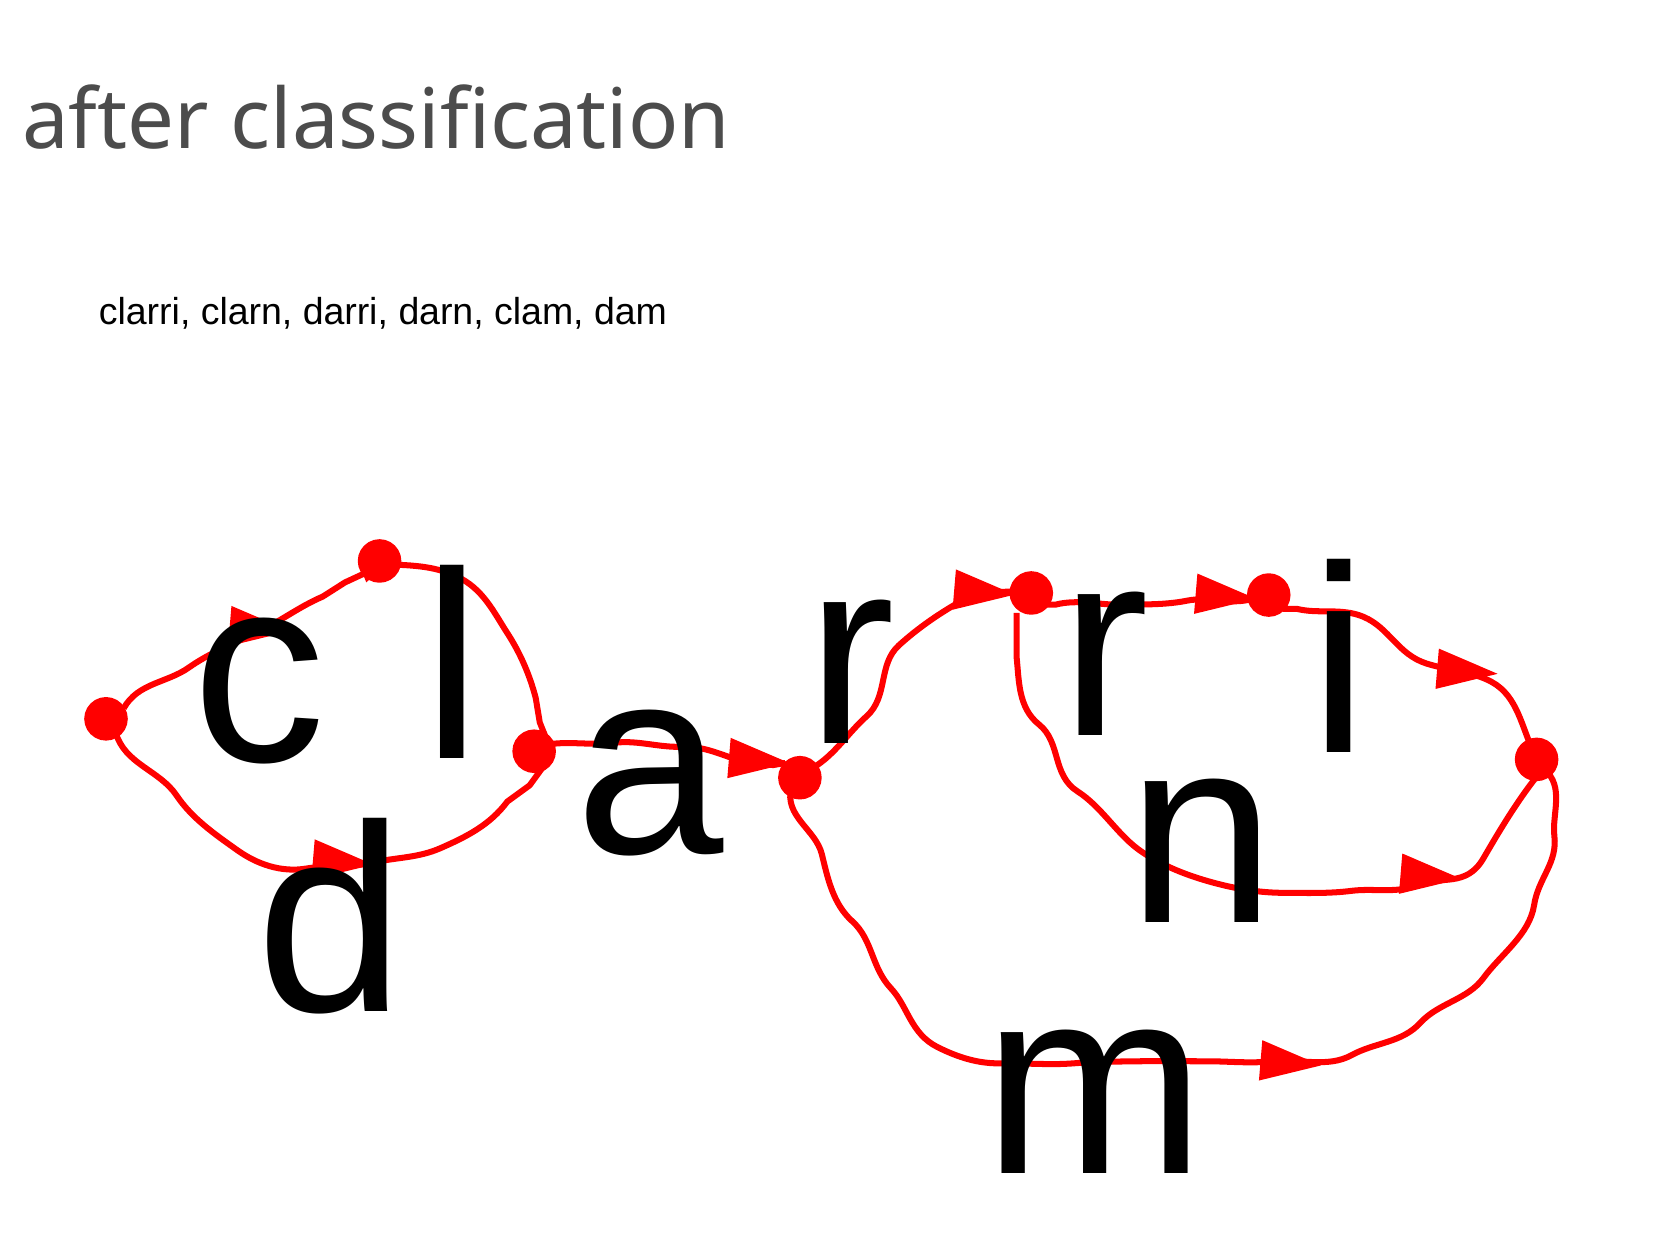

# after classification
clarri, clarn, darri, darn, clam, dam
r
r
i
l
c
a
n
d
m